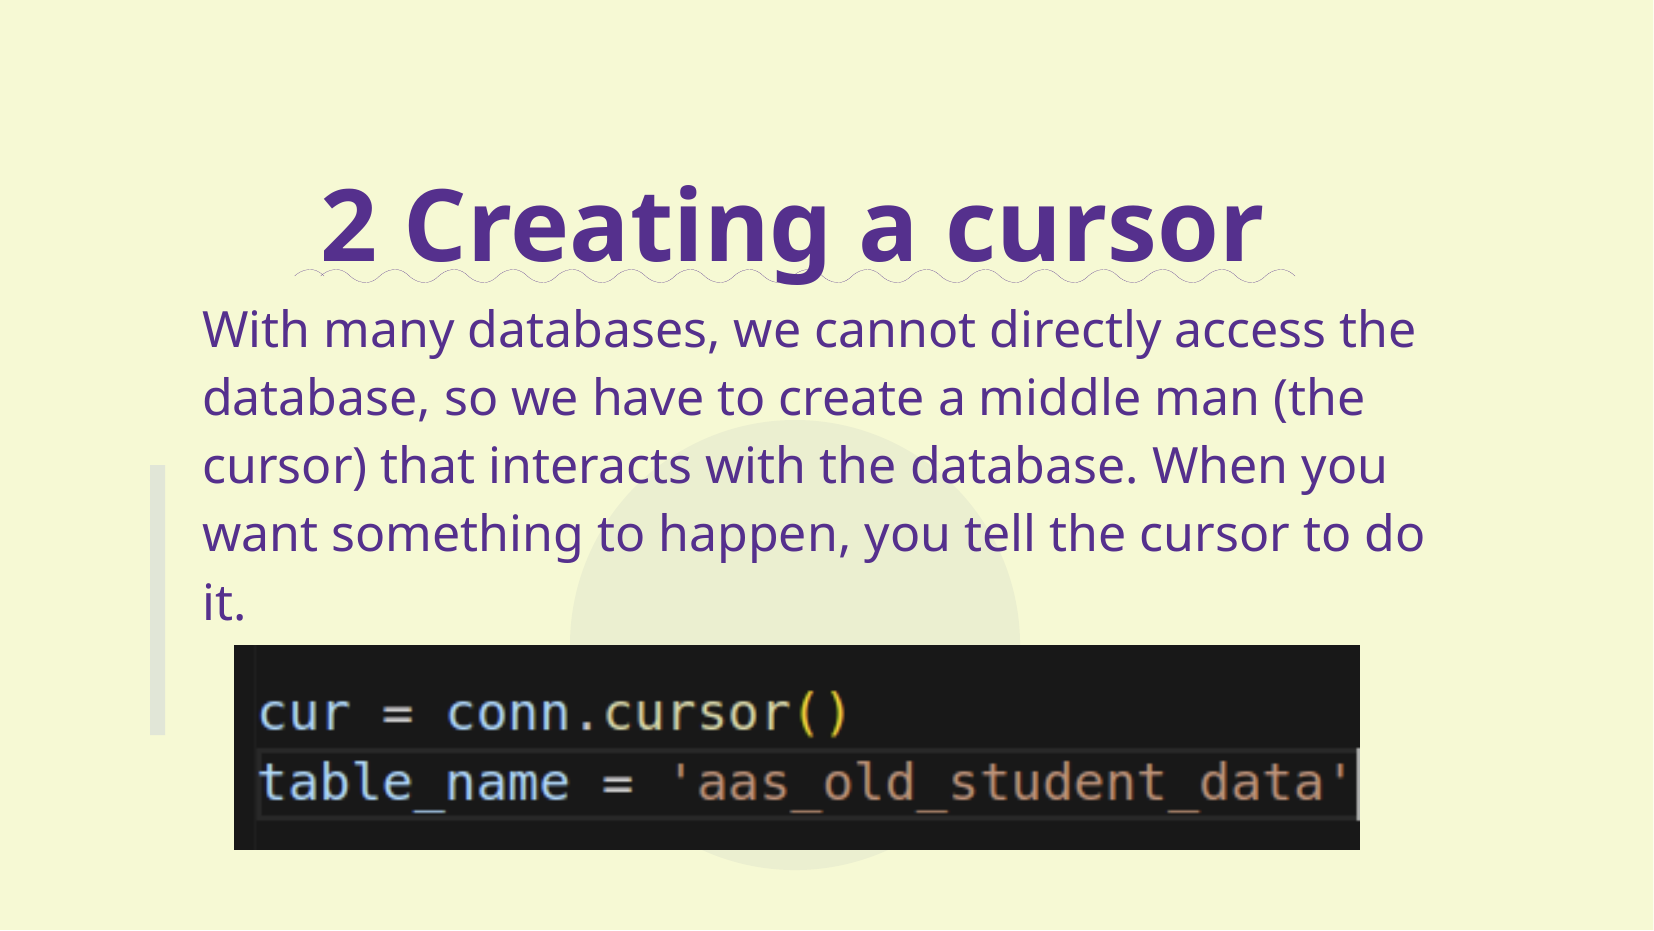

# 2 Creating a cursor
With many databases, we cannot directly access the database, so we have to create a middle man (the cursor) that interacts with the database. When you want something to happen, you tell the cursor to do it.